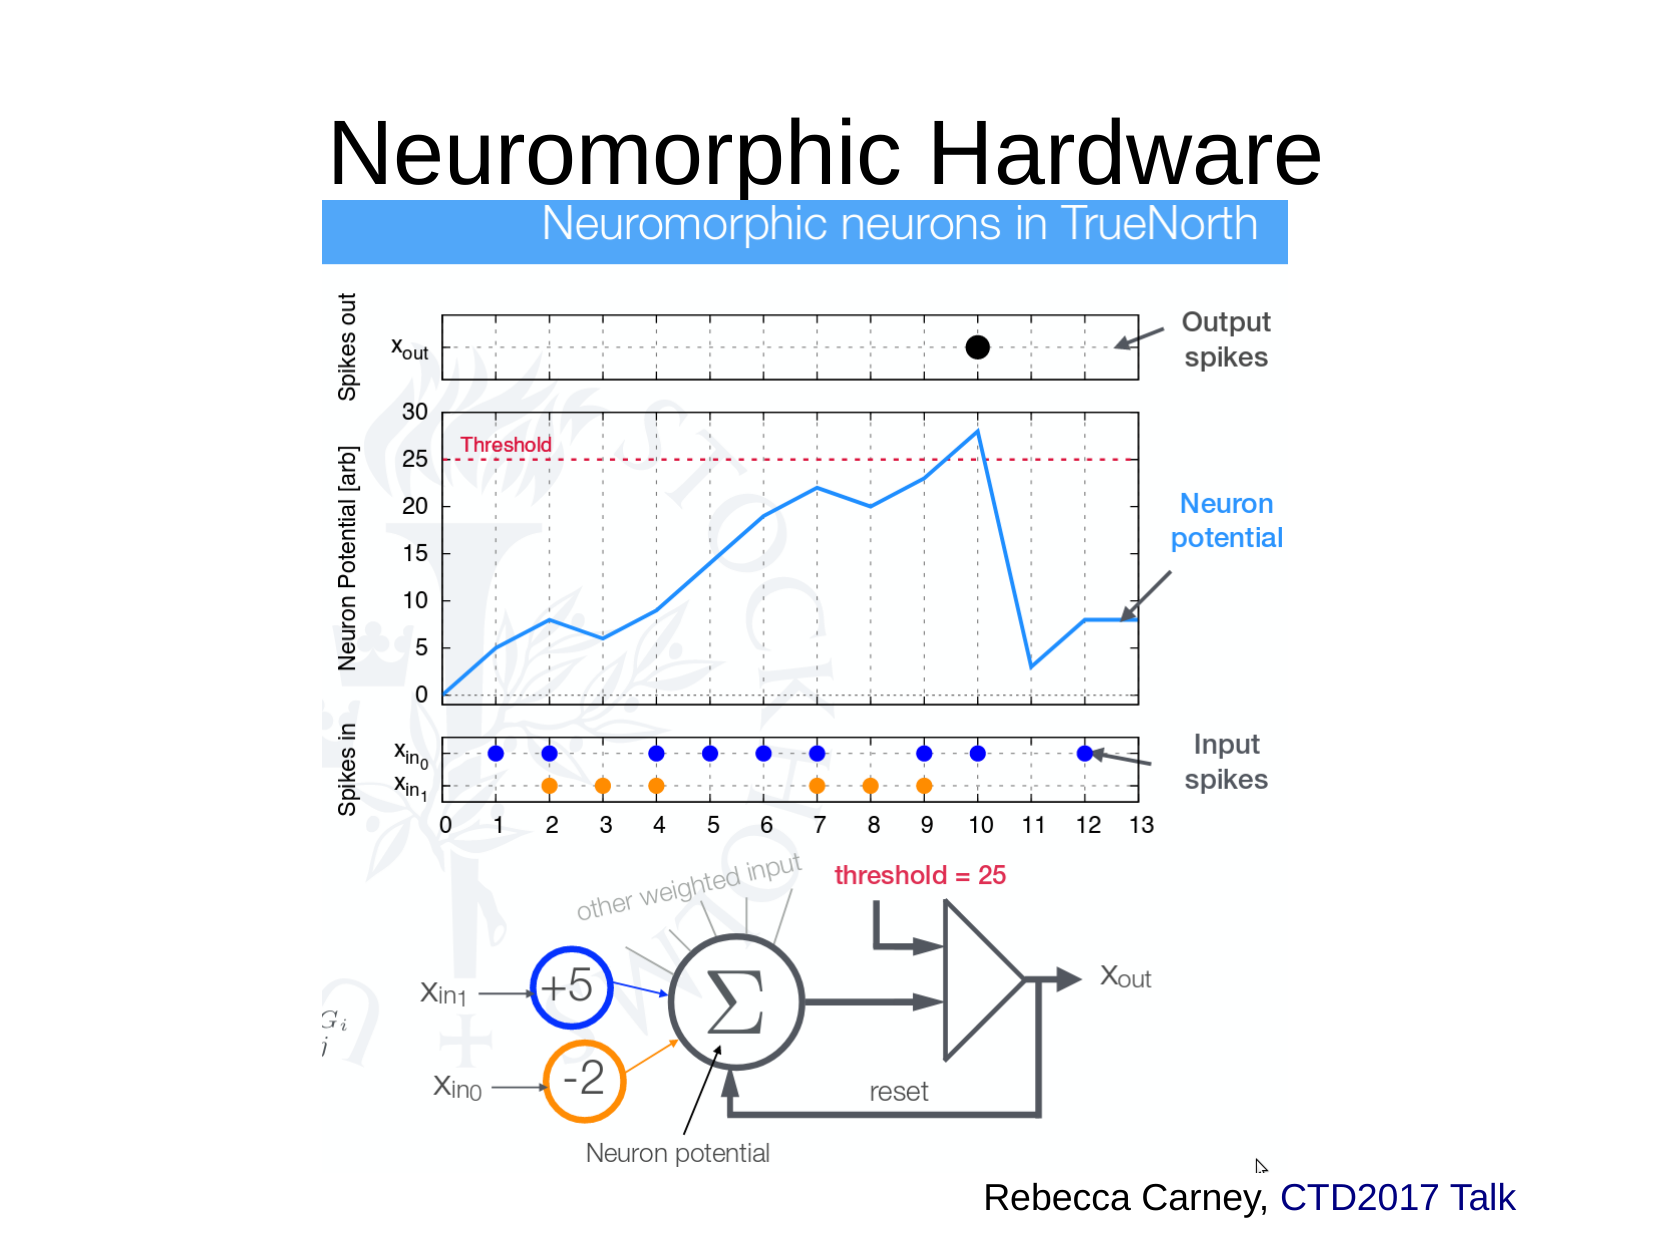

# Neuromorphic Hardware
Rebecca Carney, CTD2017 Talk